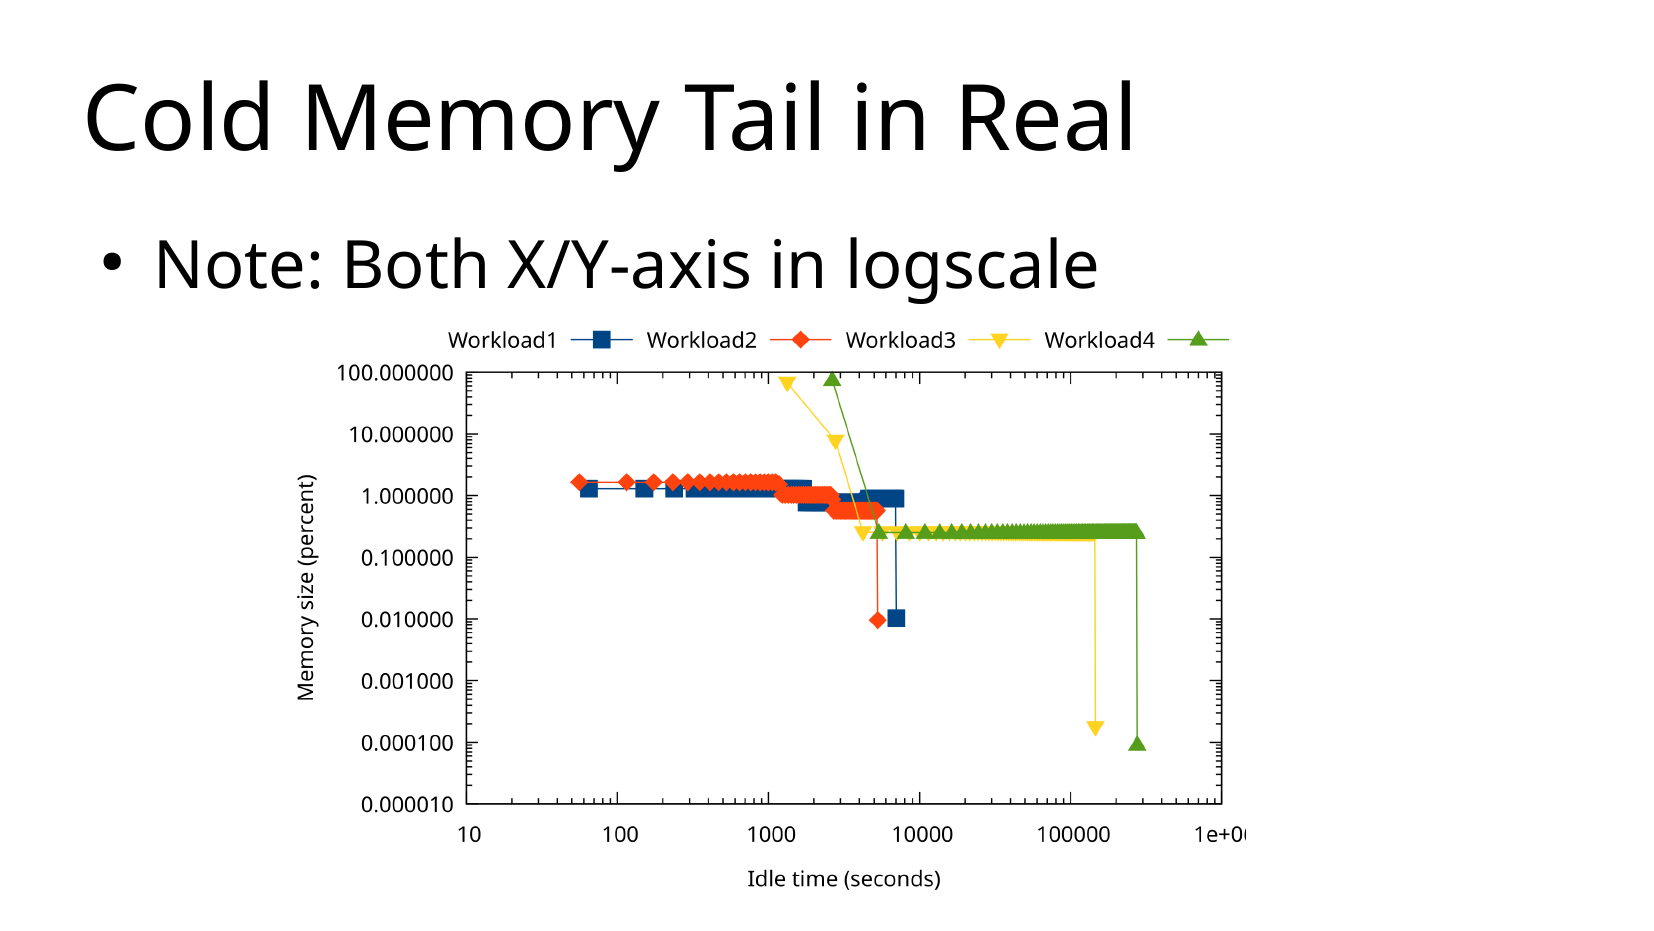

# Cold Memory Tail in Real
Note: Both X/Y-axis in logscale